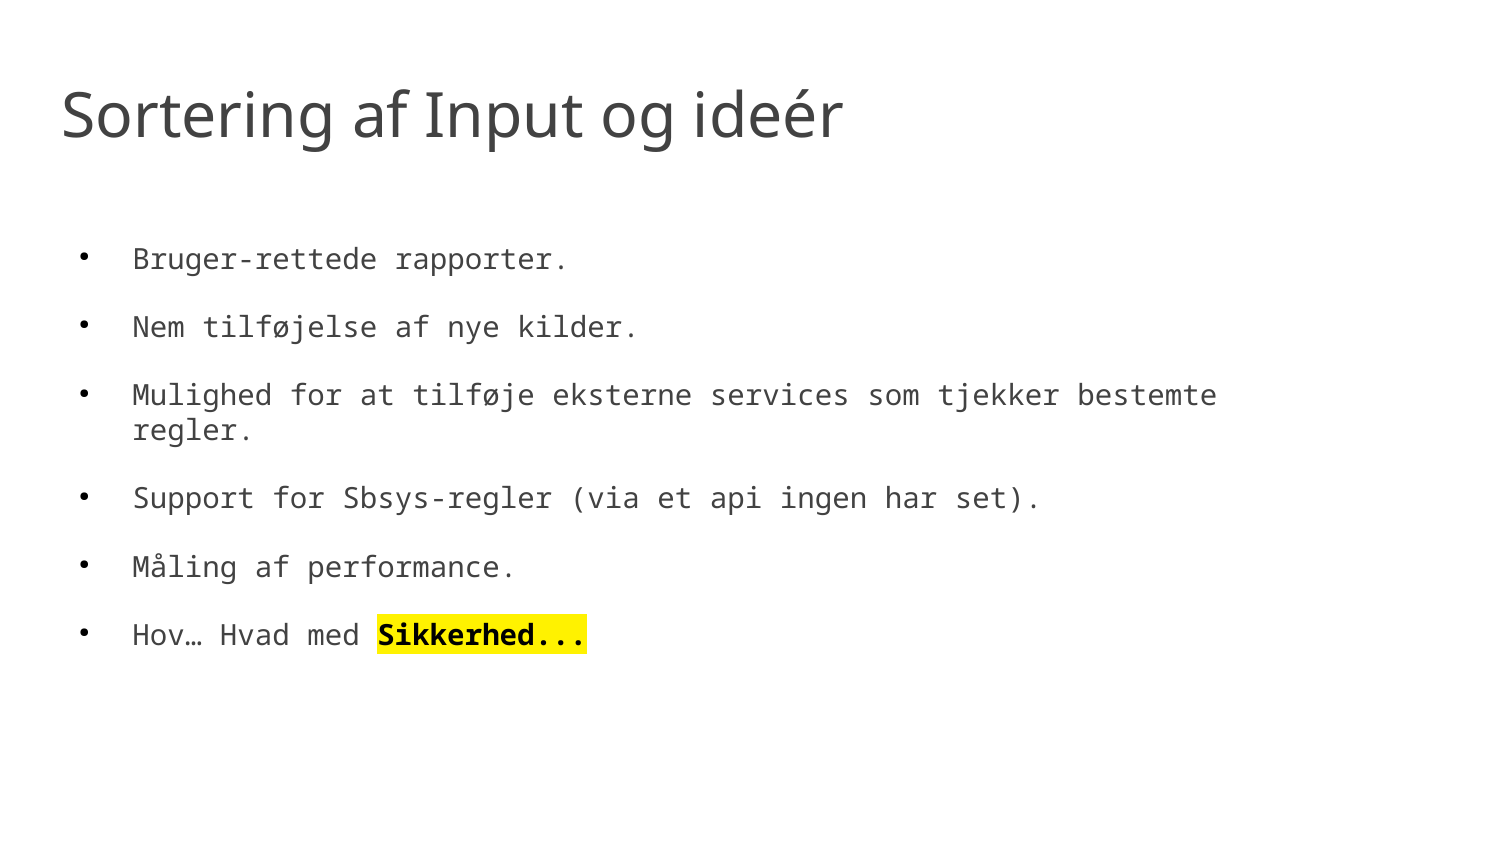

# Sortering af Input og ideér
Bruger-rettede rapporter.
Nem tilføjelse af nye kilder.
Mulighed for at tilføje eksterne services som tjekker bestemte regler.
Support for Sbsys-regler (via et api ingen har set).
Måling af performance.
Hov… Hvad med Sikkerhed...